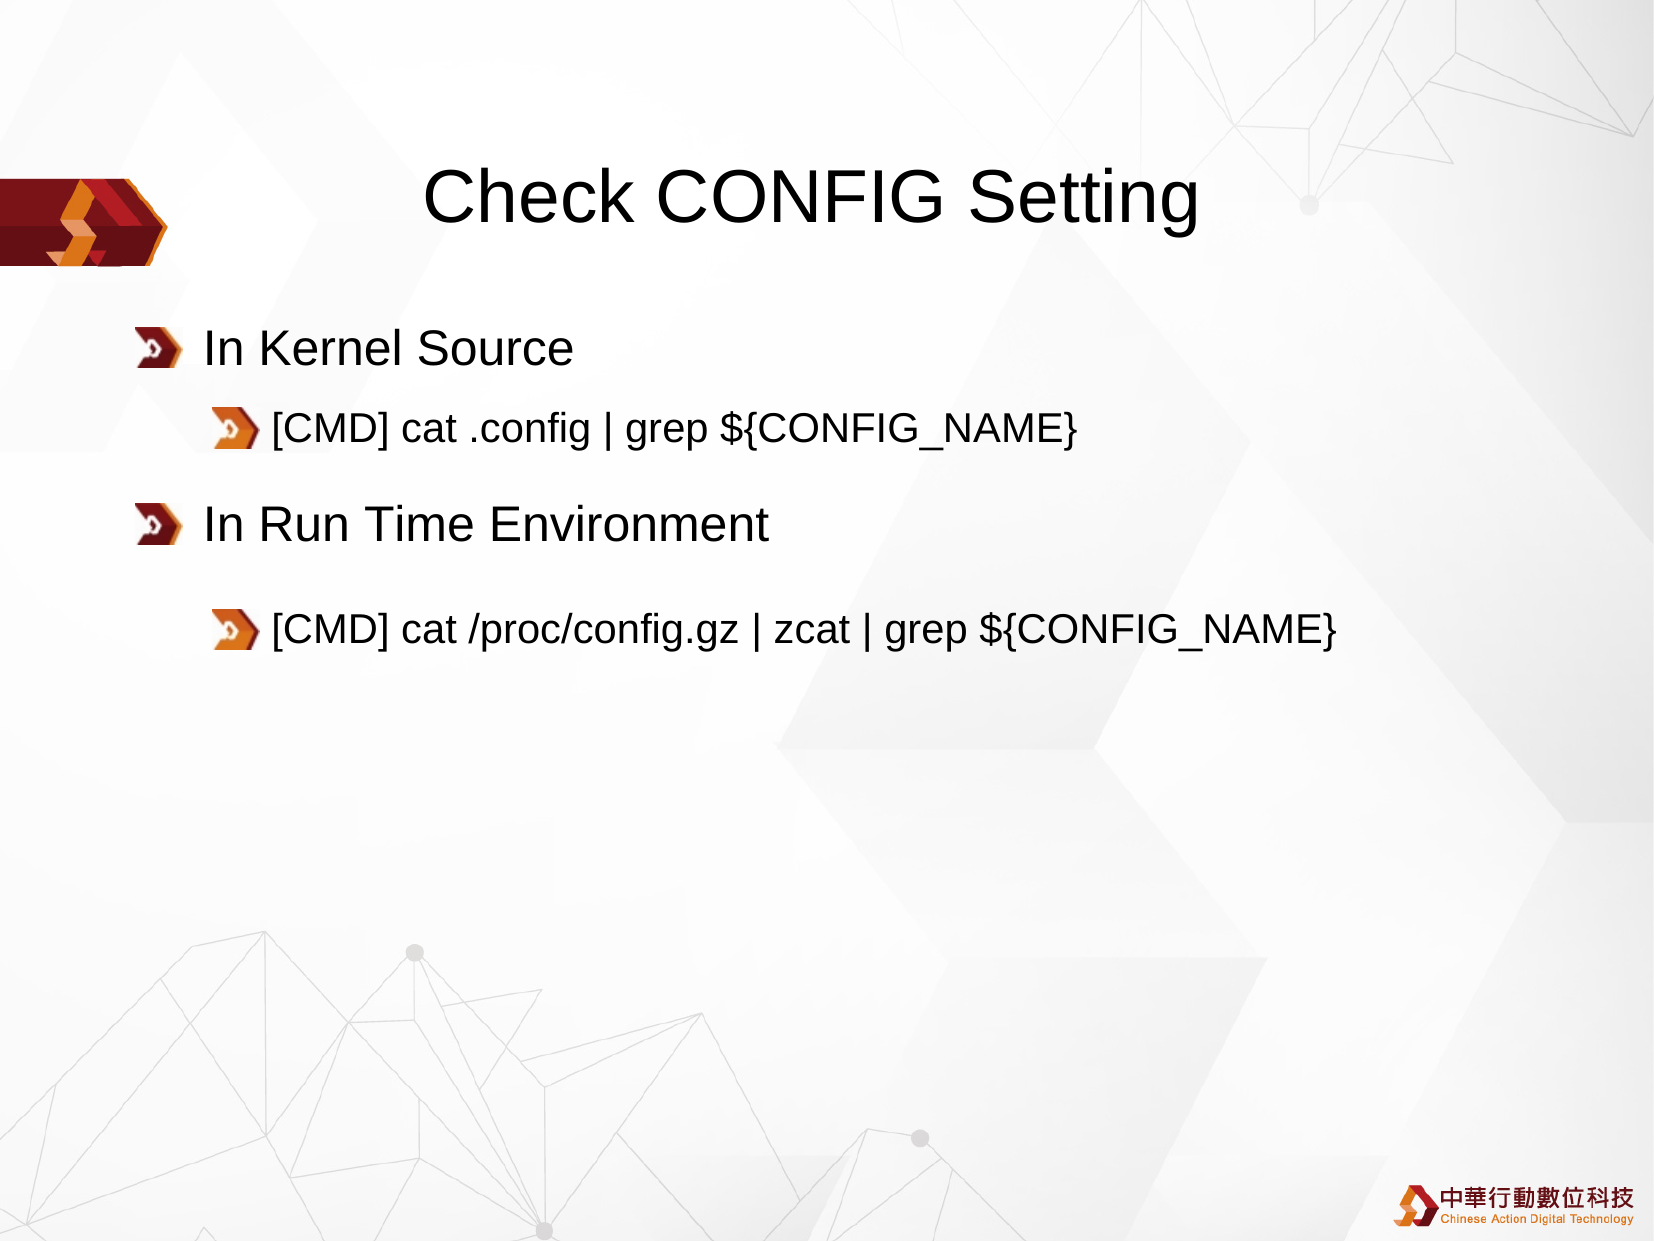

# Check CONFIG Setting
 In Kernel Source
 [CMD] cat .config | grep ${CONFIG_NAME}
 In Run Time Environment
 [CMD] cat /proc/config.gz | zcat | grep ${CONFIG_NAME}